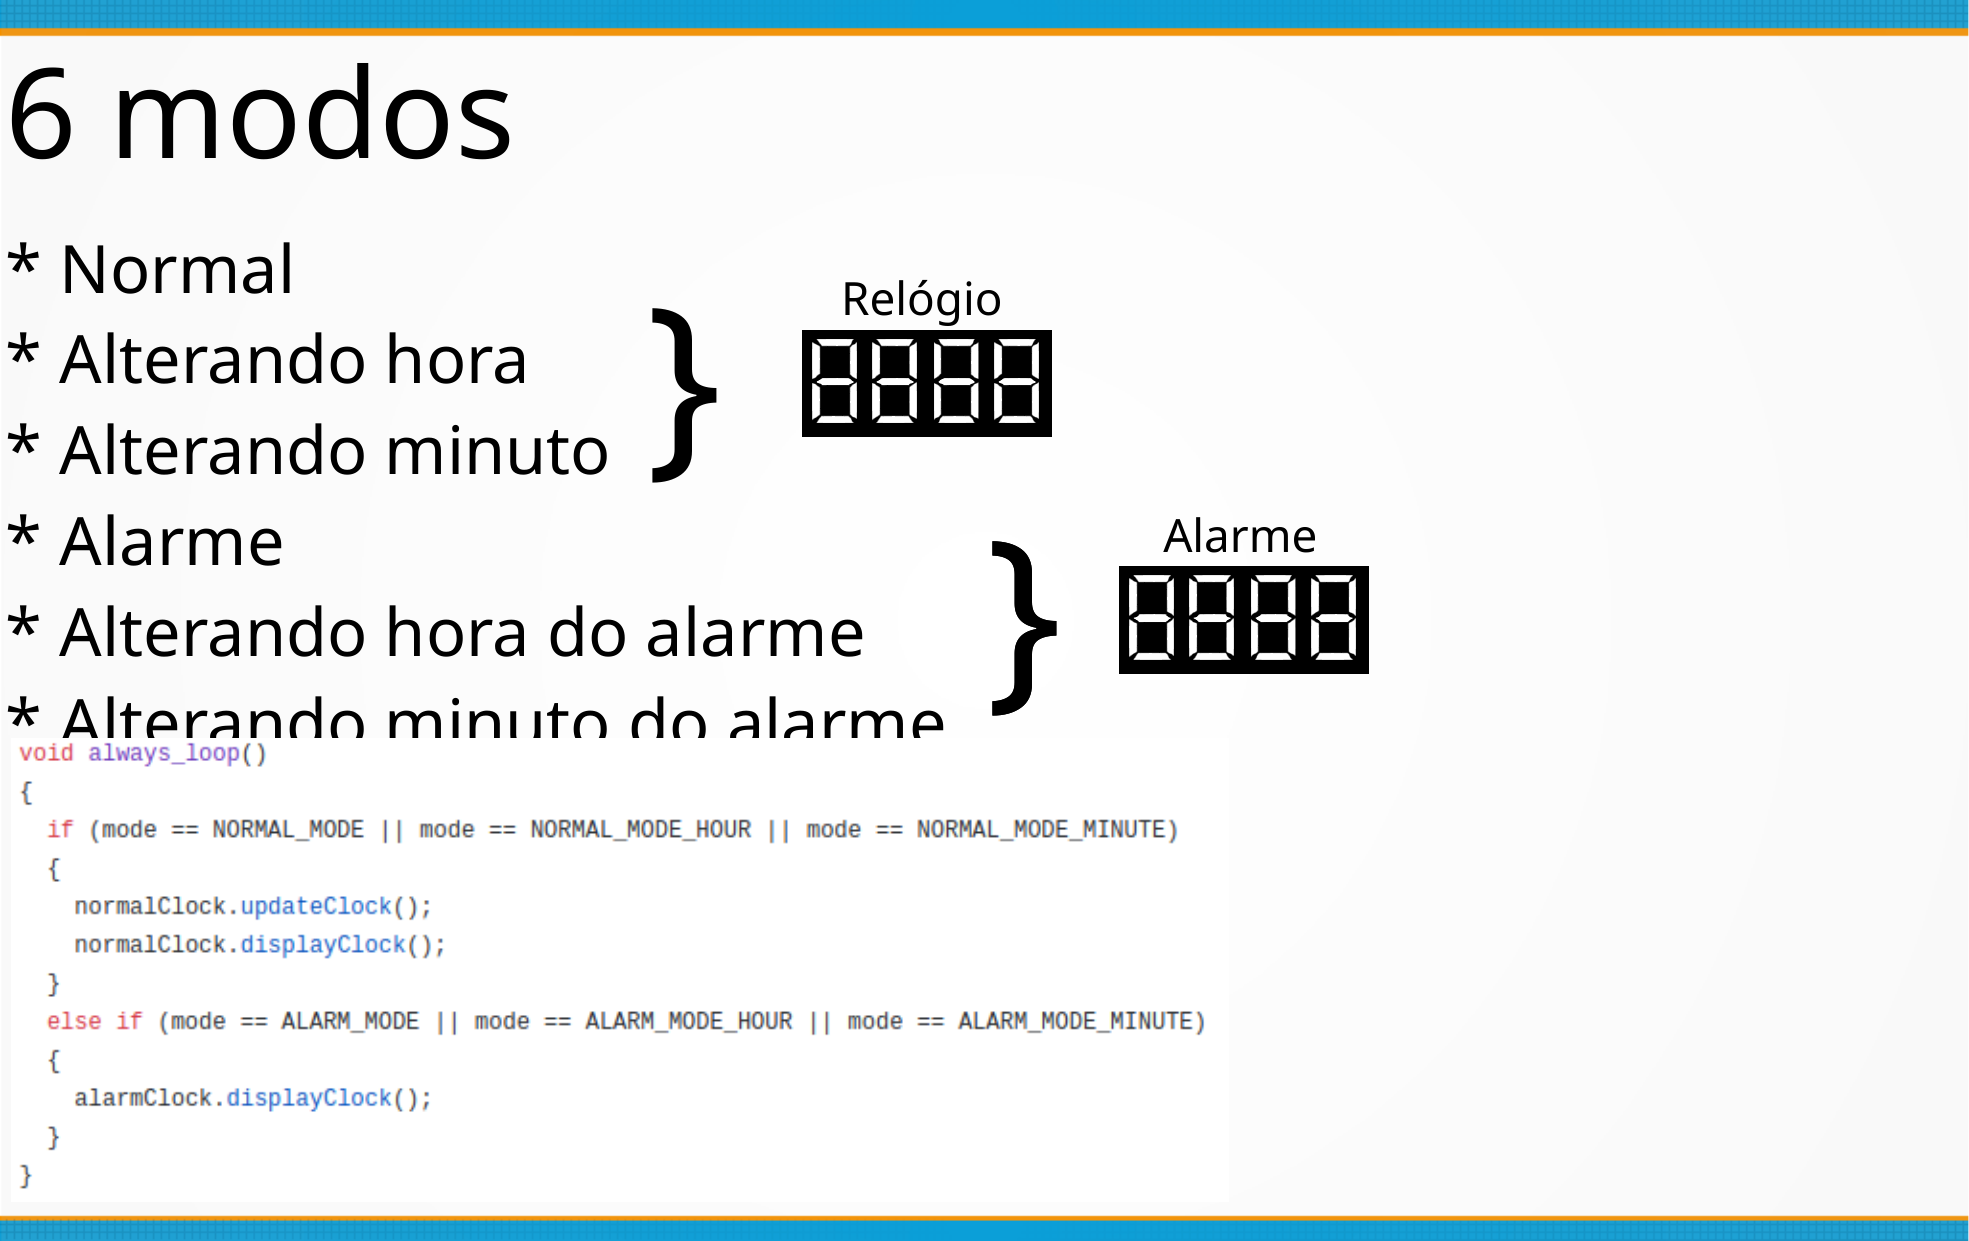

6 modos
* Normal
* Alterando hora
* Alterando minuto
* Alarme
* Alterando hora do alarme
* Alterando minuto do alarme
}
Relógio
}
}
Alarme